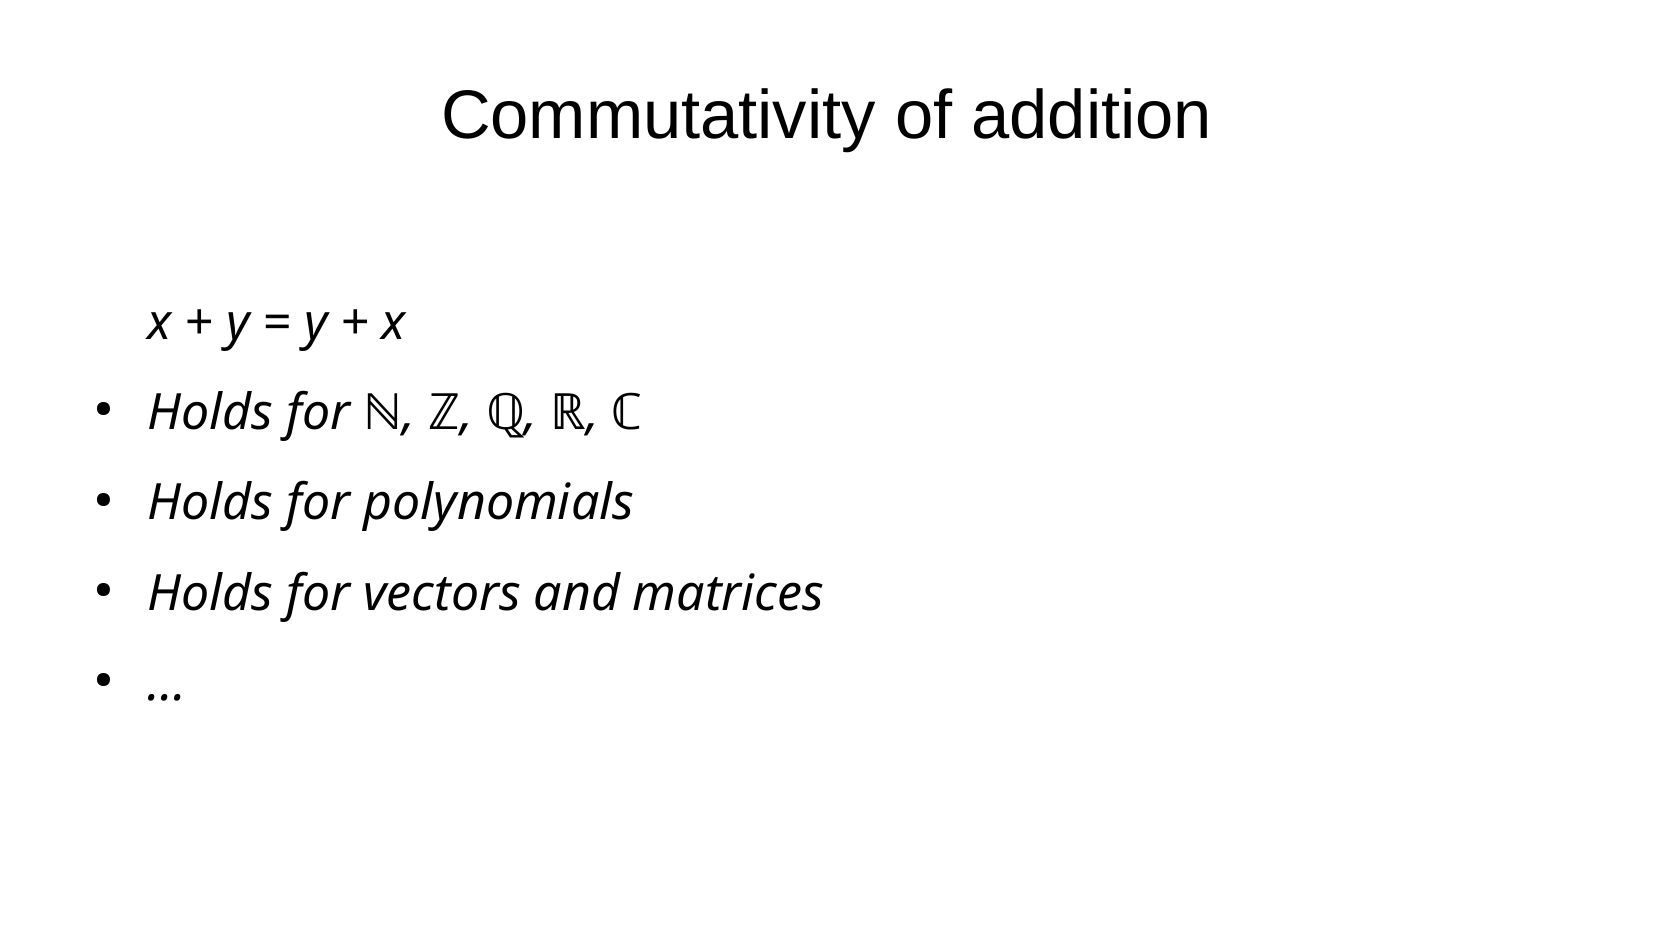

# Commutativity of addition
x + y = y + x
Holds for ℕ, ℤ, ℚ, ℝ, ℂ
Holds for polynomials
Holds for vectors and matrices
...